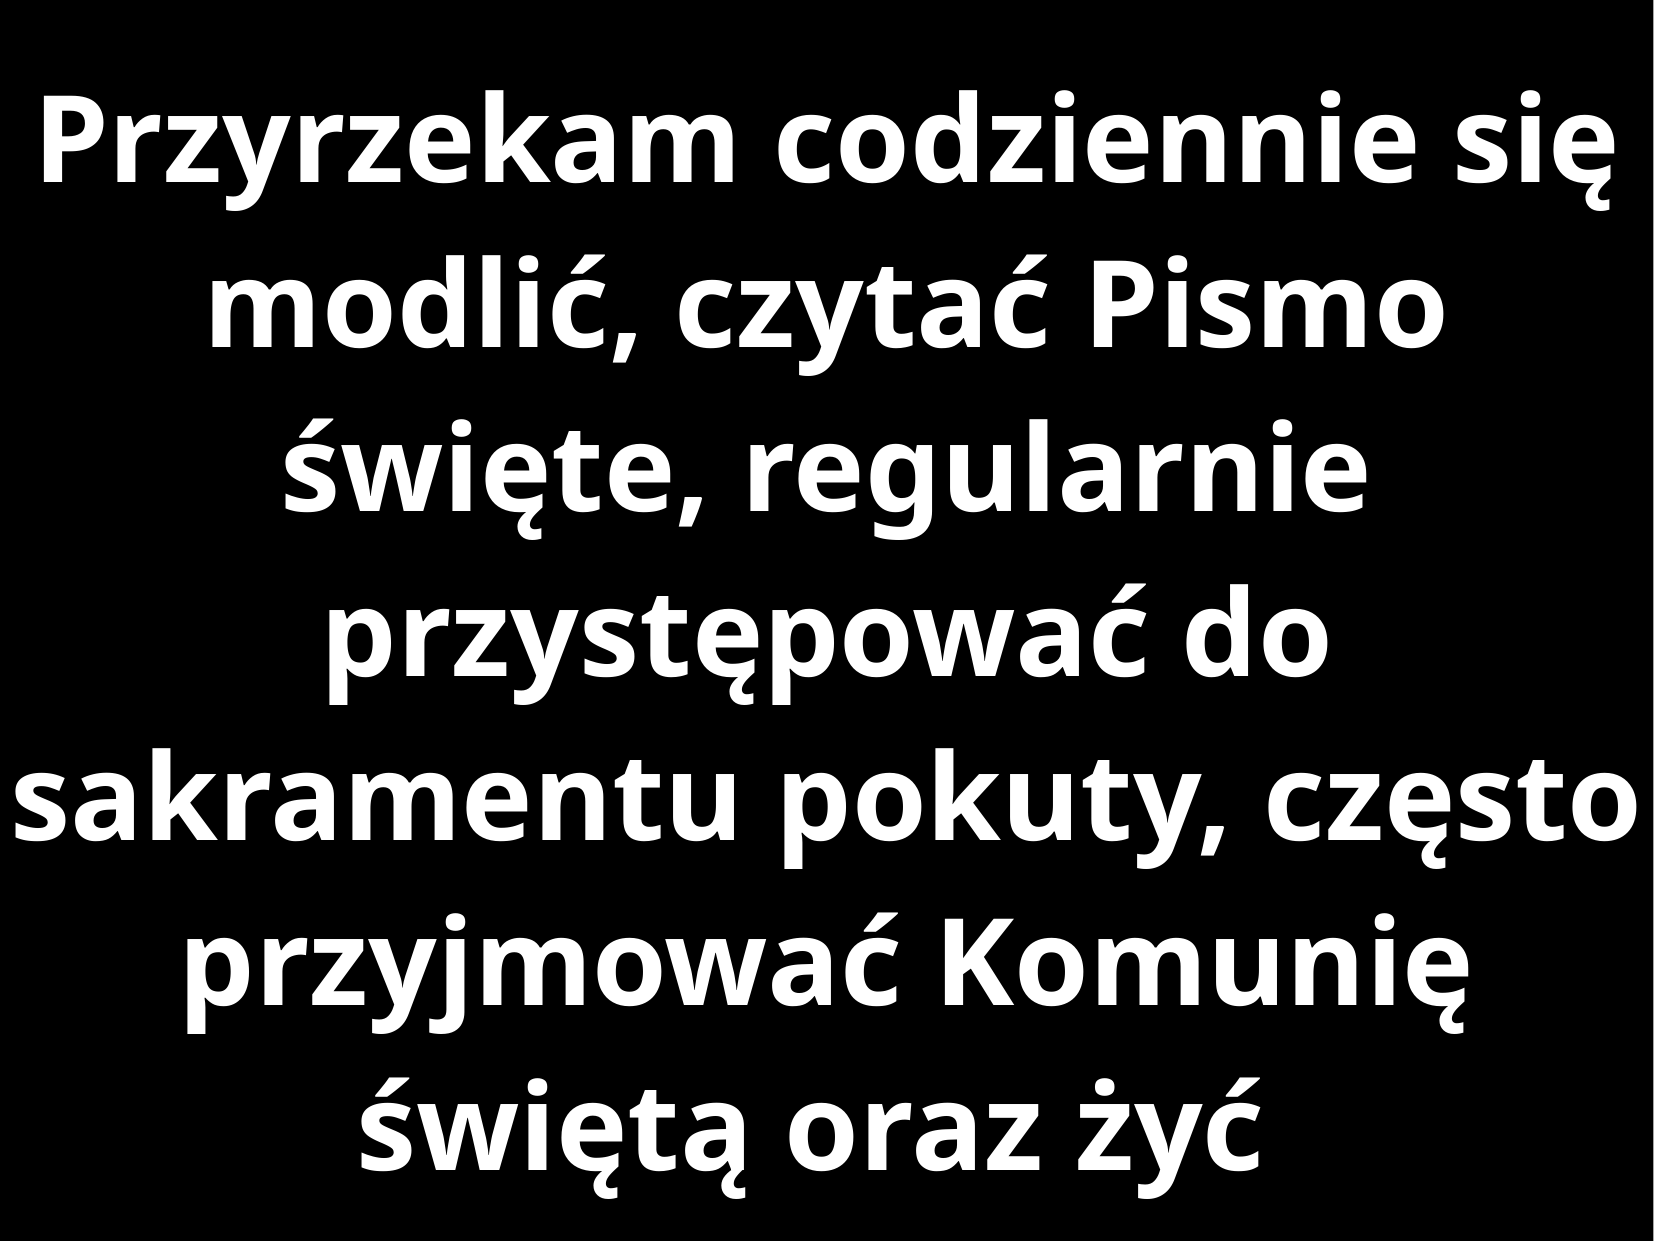

# Przyrzekam codziennie się modlić, czytać Pismo święte, regularnie przystępować do sakramentu pokuty, często przyjmować Komunię świętą oraz żyć